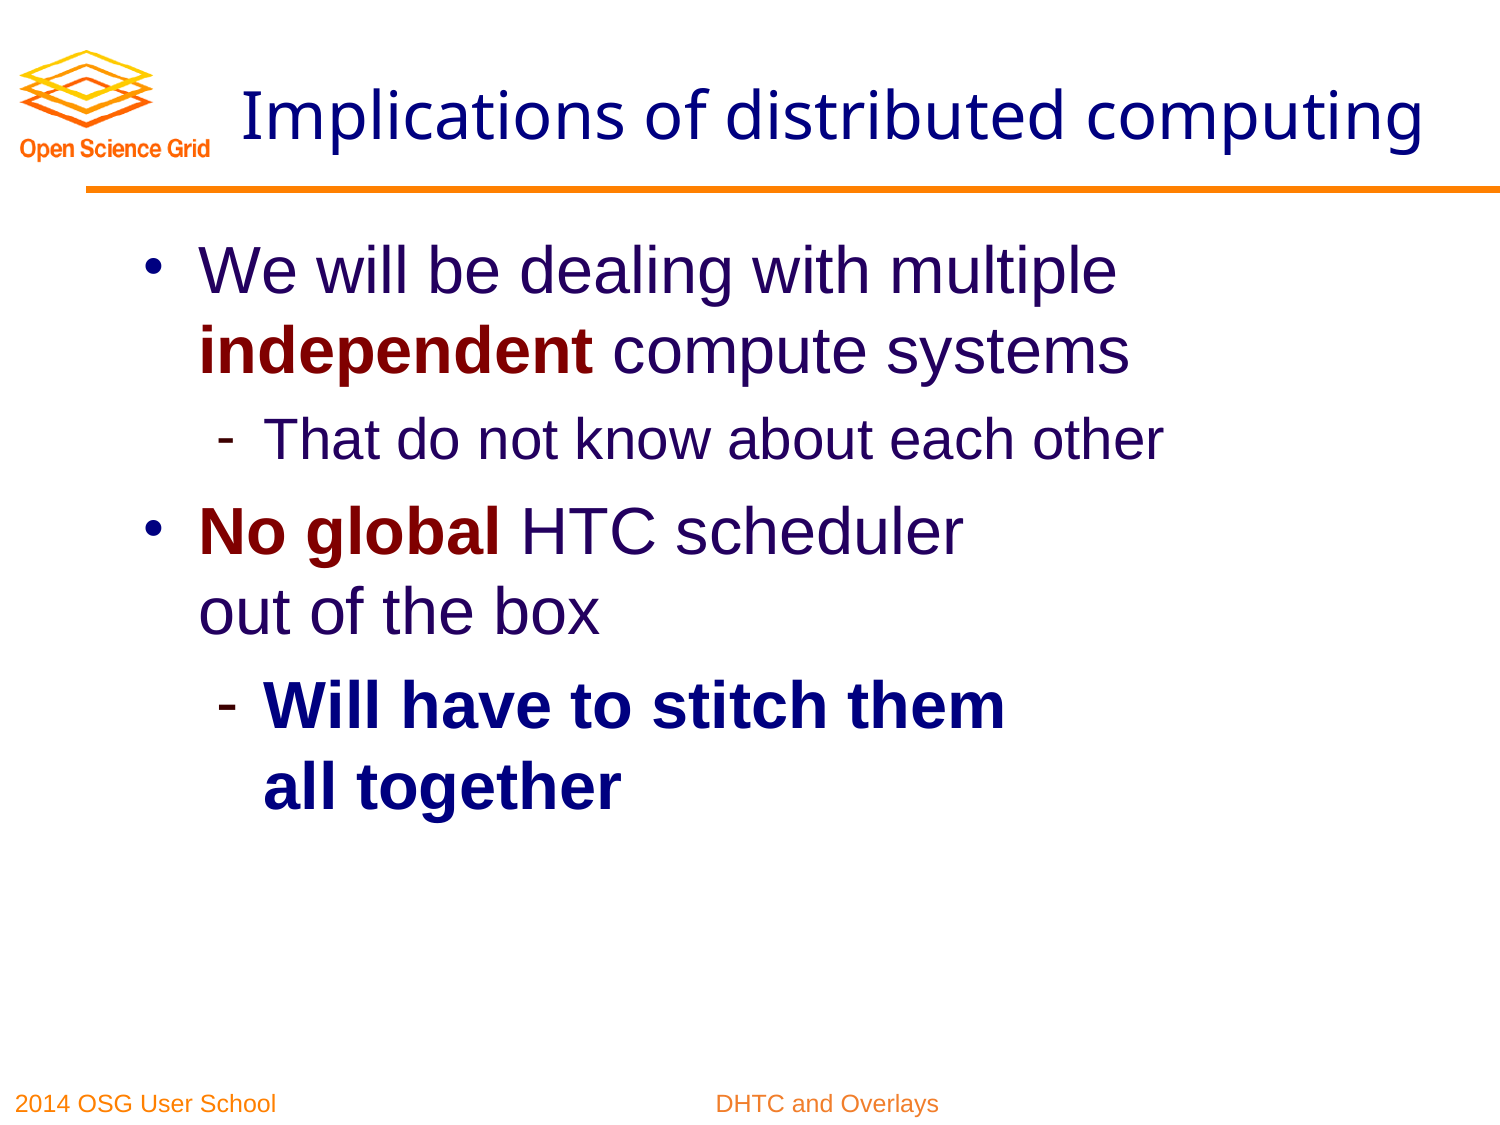

# Implications of distributed computing
We will be dealing with multiple independent compute systems
That do not know about each other
No global HTC scheduler
out of the box
Will have to stitch them
all together